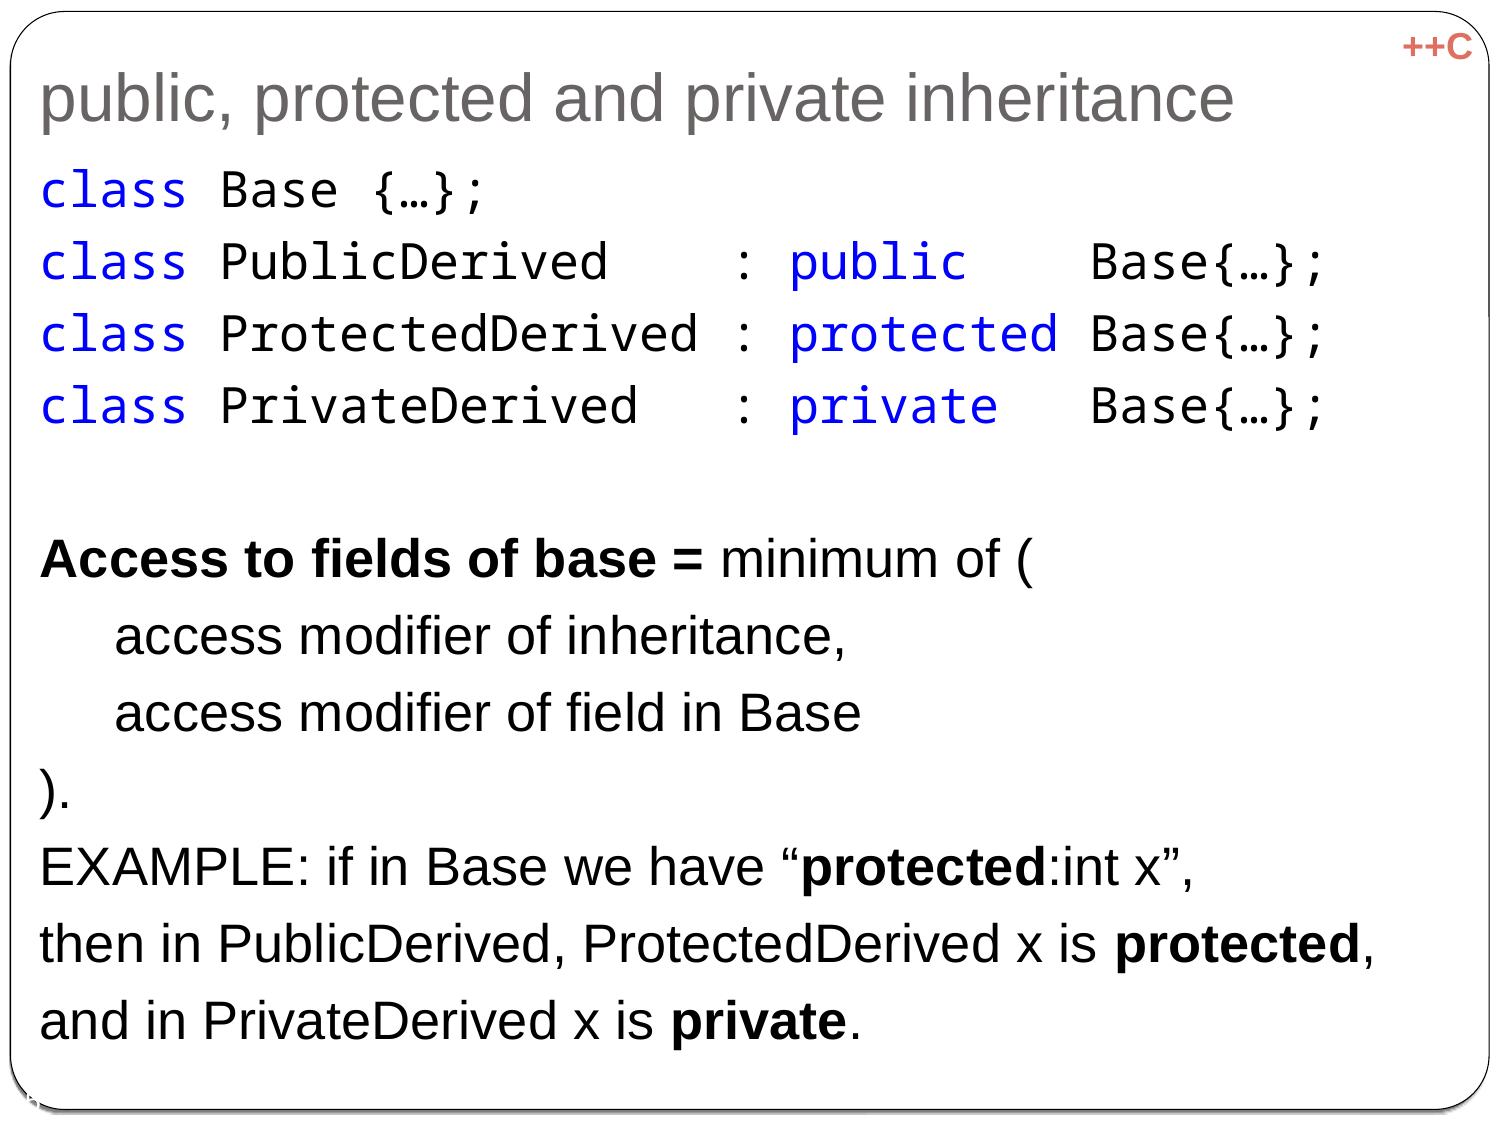

# public, protected and private inheritance
class Base {…};
class PublicDerived : public Base{…};
class ProtectedDerived : protected Base{…};
class PrivateDerived : private Base{…};
Access to fields of base = minimum of (
 access modifier of inheritance,
 access modifier of field in Base
).
EXAMPLE: if in Base we have “protected:int x”,
then in PublicDerived, ProtectedDerived x is protected,
and in PrivateDerived x is private.